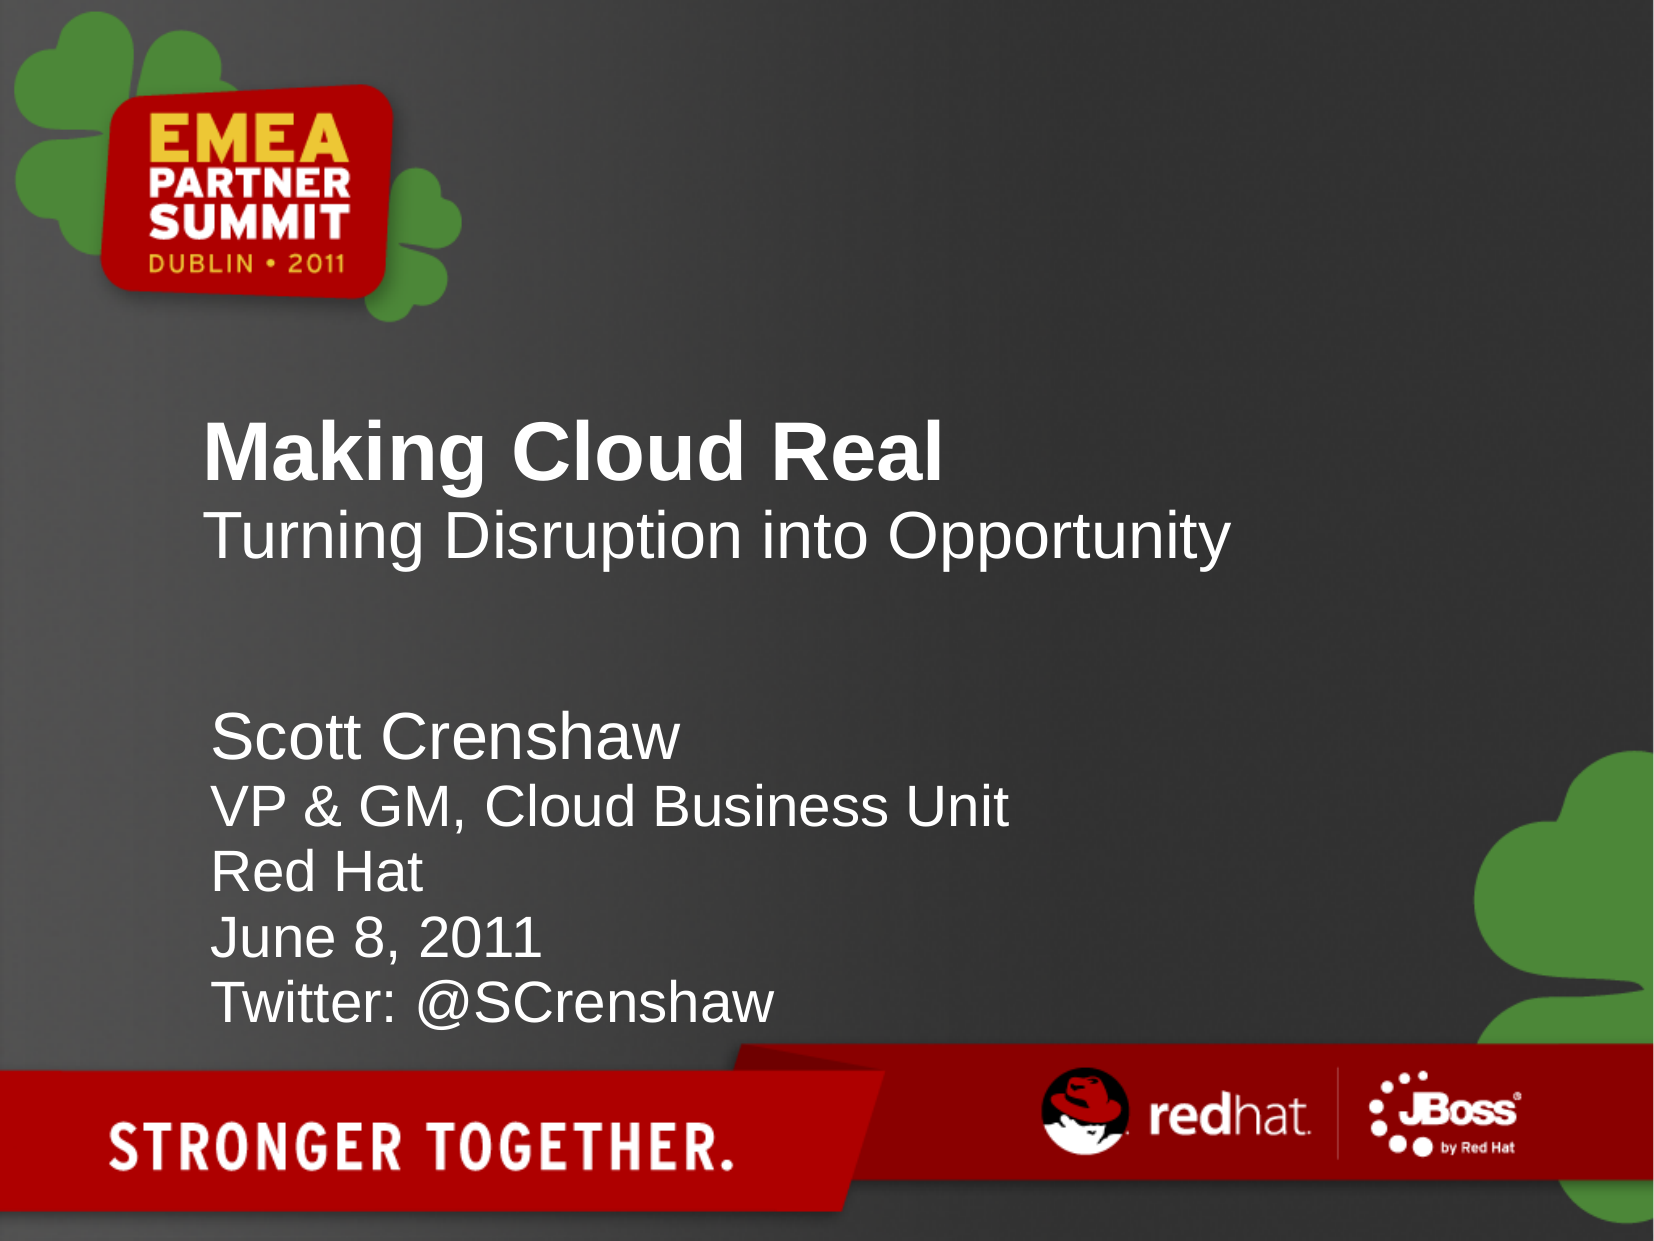

Making Cloud Real
Turning Disruption into Opportunity
Scott Crenshaw
VP & GM, Cloud Business Unit
Red Hat
June 8, 2011
Twitter: @SCrenshaw